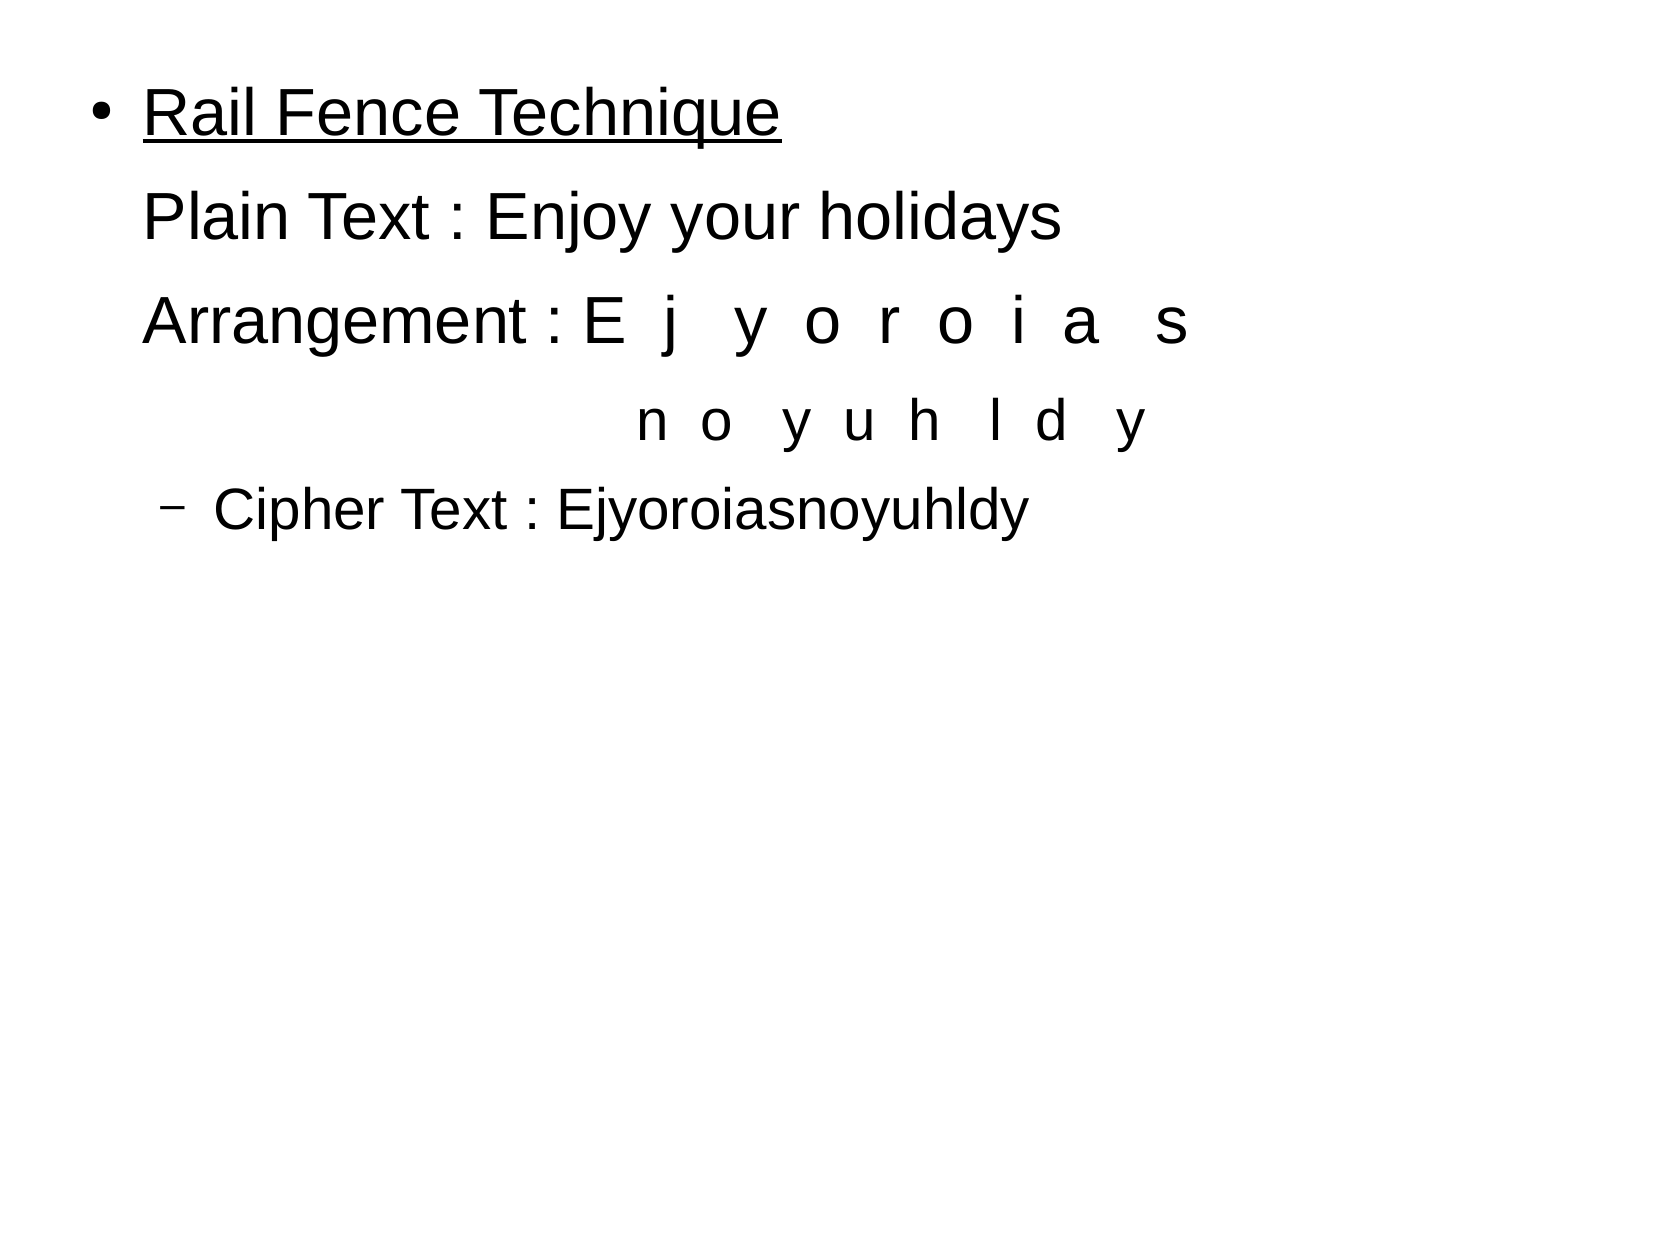

# Rail Fence Technique
Plain Text : Enjoy your holidays
Arrangement : E j y o r o i a s
 n o y u h l d y
Cipher Text : Ejyoroiasnoyuhldy